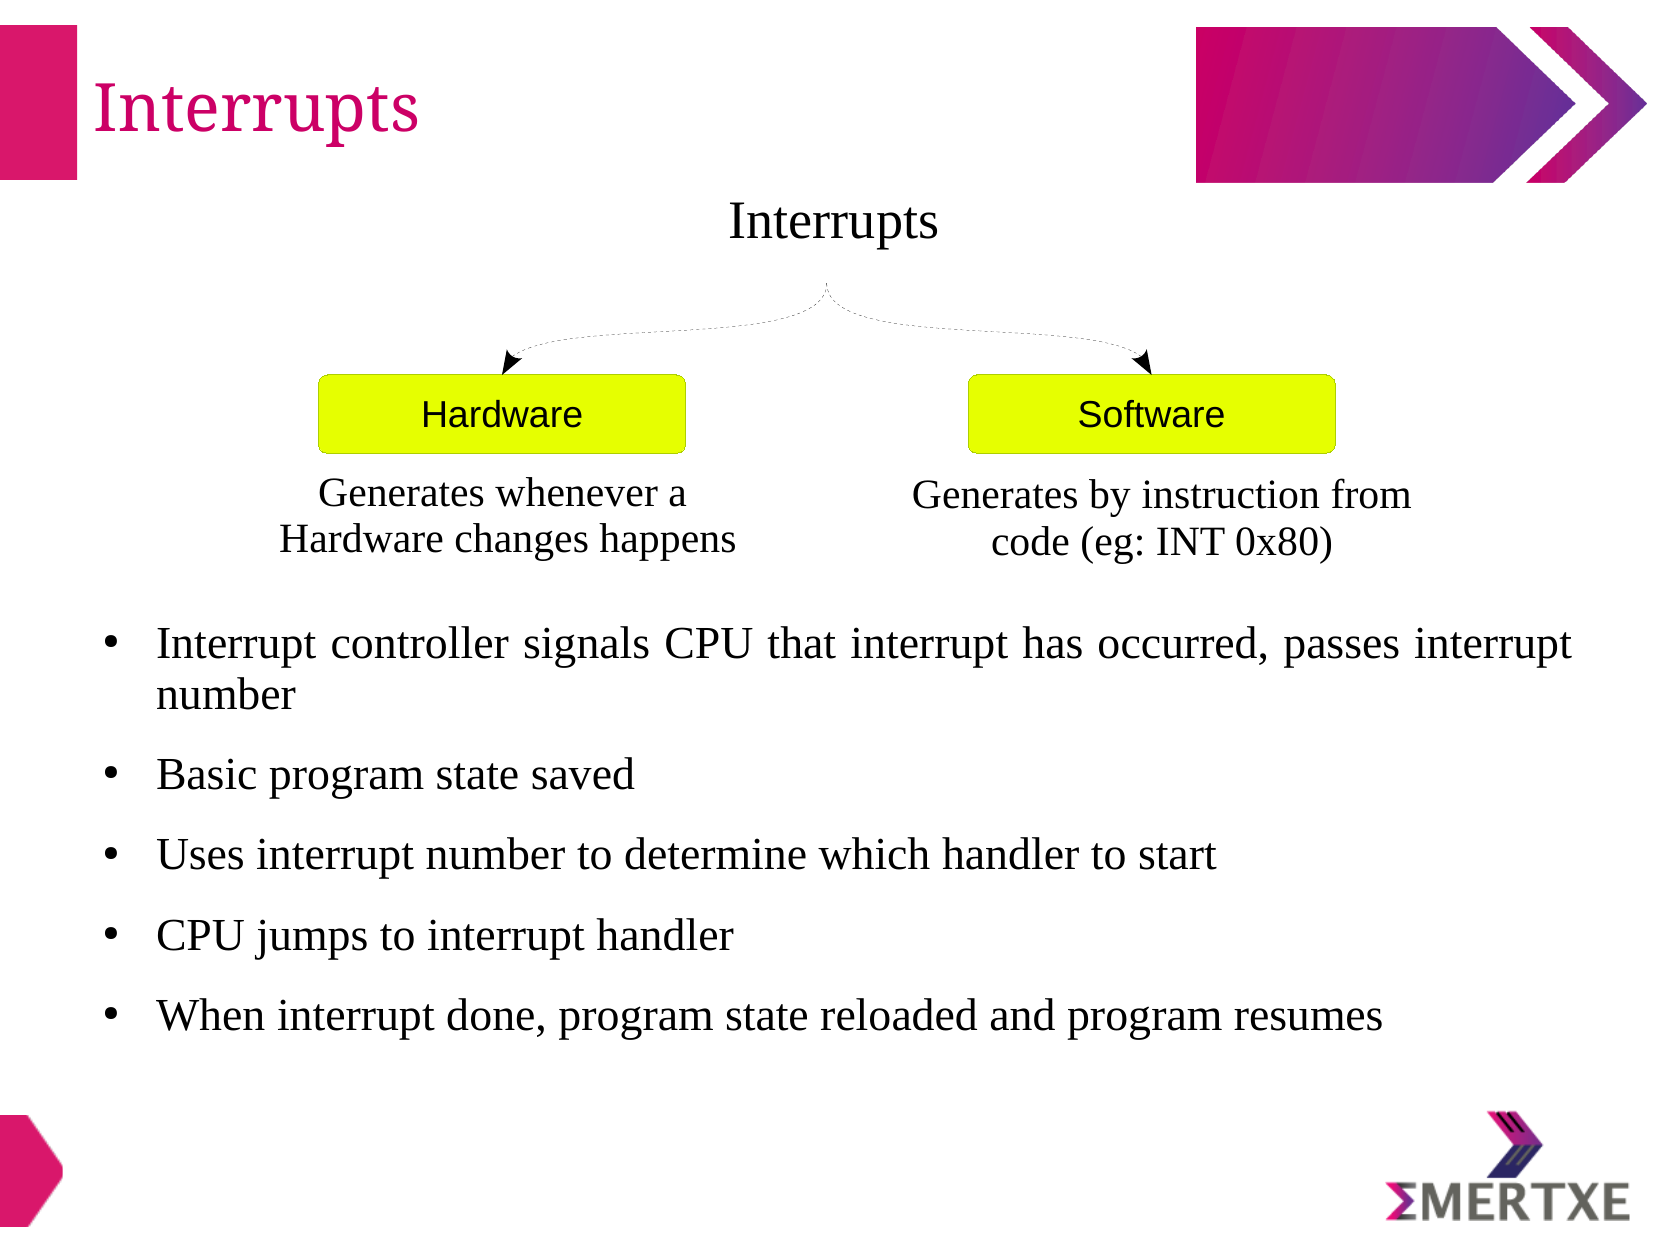

# Interrupts
 Interrupts
Hardware
Software
Generates whenever a
Hardware changes happens
Generates by instruction from code (eg: INT 0x80)
Interrupt controller signals CPU that interrupt has occurred, passes interrupt number
Basic program state saved
Uses interrupt number to determine which handler to start
CPU jumps to interrupt handler
When interrupt done, program state reloaded and program resumes